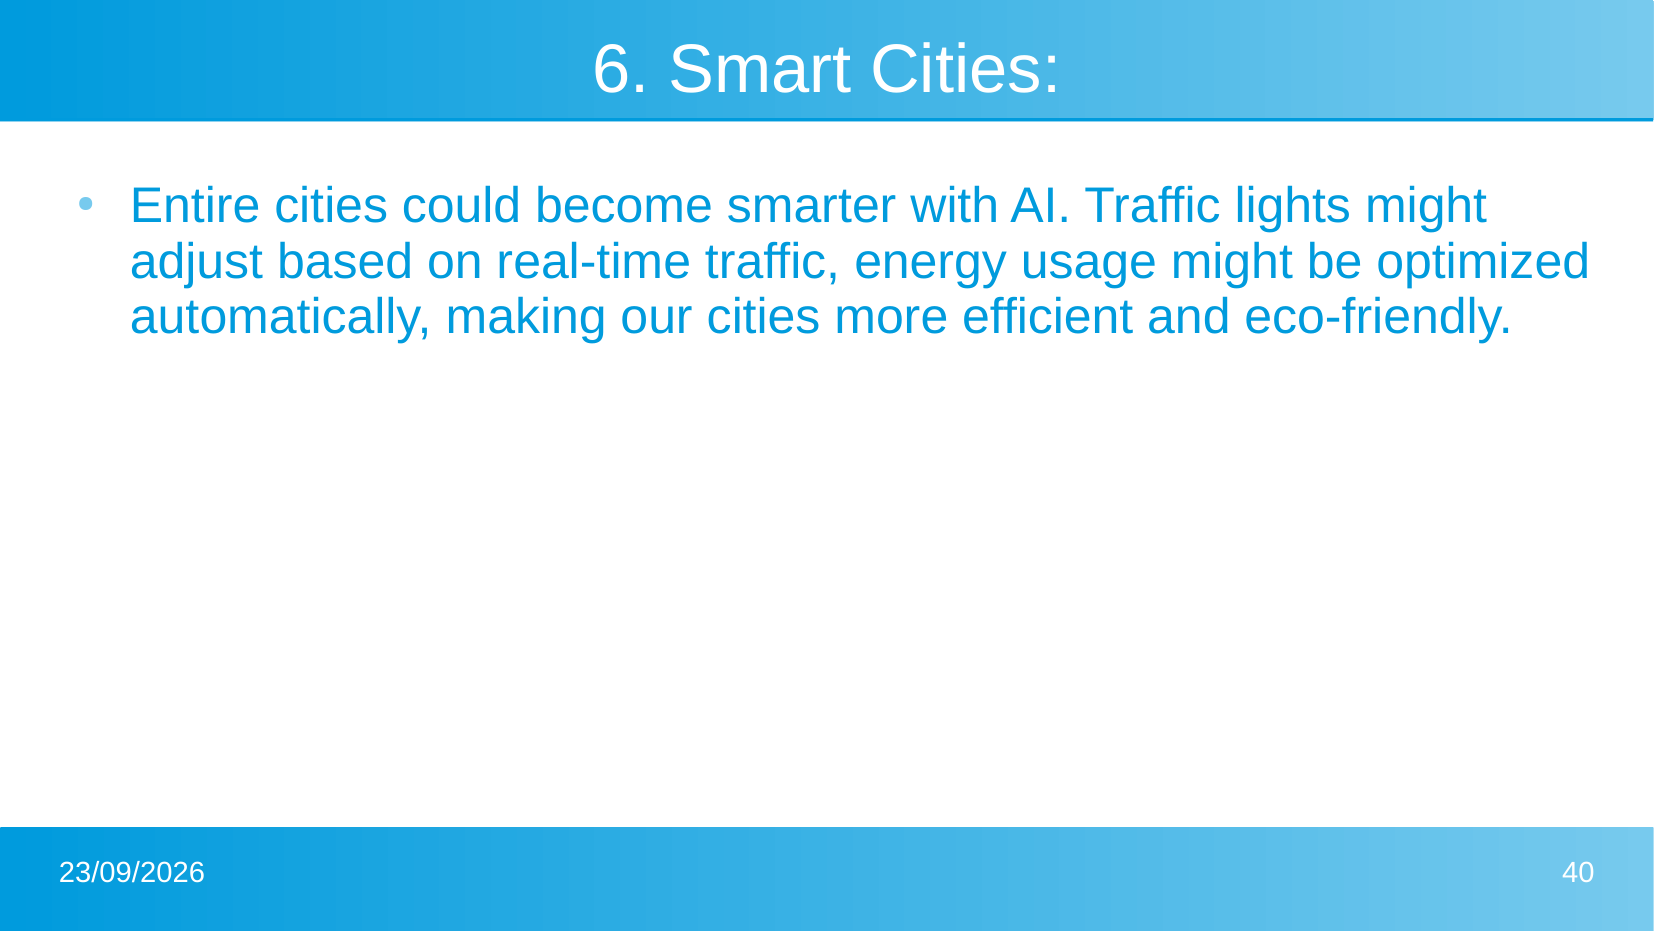

# 6. Smart Cities:
Entire cities could become smarter with AI. Traffic lights might adjust based on real-time traffic, energy usage might be optimized automatically, making our cities more efficient and eco-friendly.
40